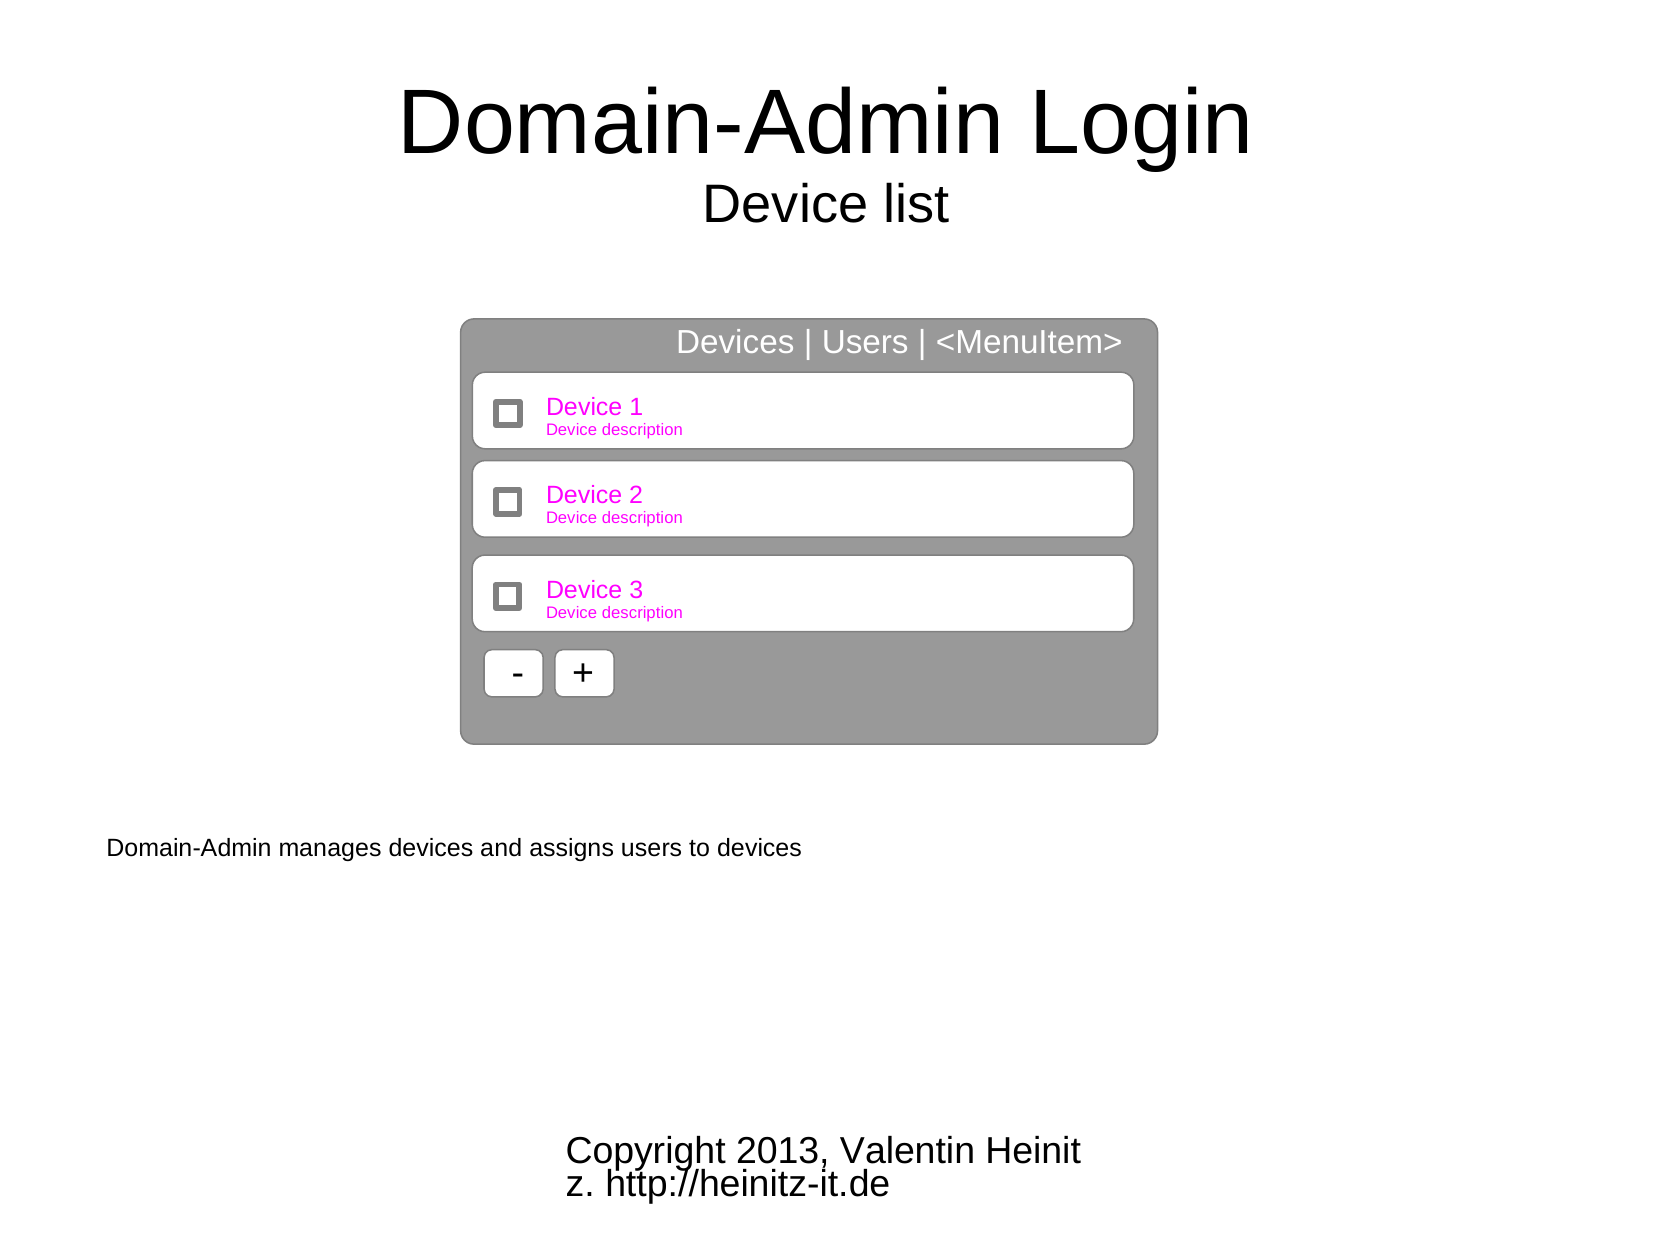

# Domain-Admin Login Device list
Devices | Users | <MenuItem>
Device 1
Device description
Device 2
Device description
Device 3
Device description
 -
+
Domain-Admin manages devices and assigns users to devices
Copyright 2013, Valentin Heinitz. http://heinitz-it.de